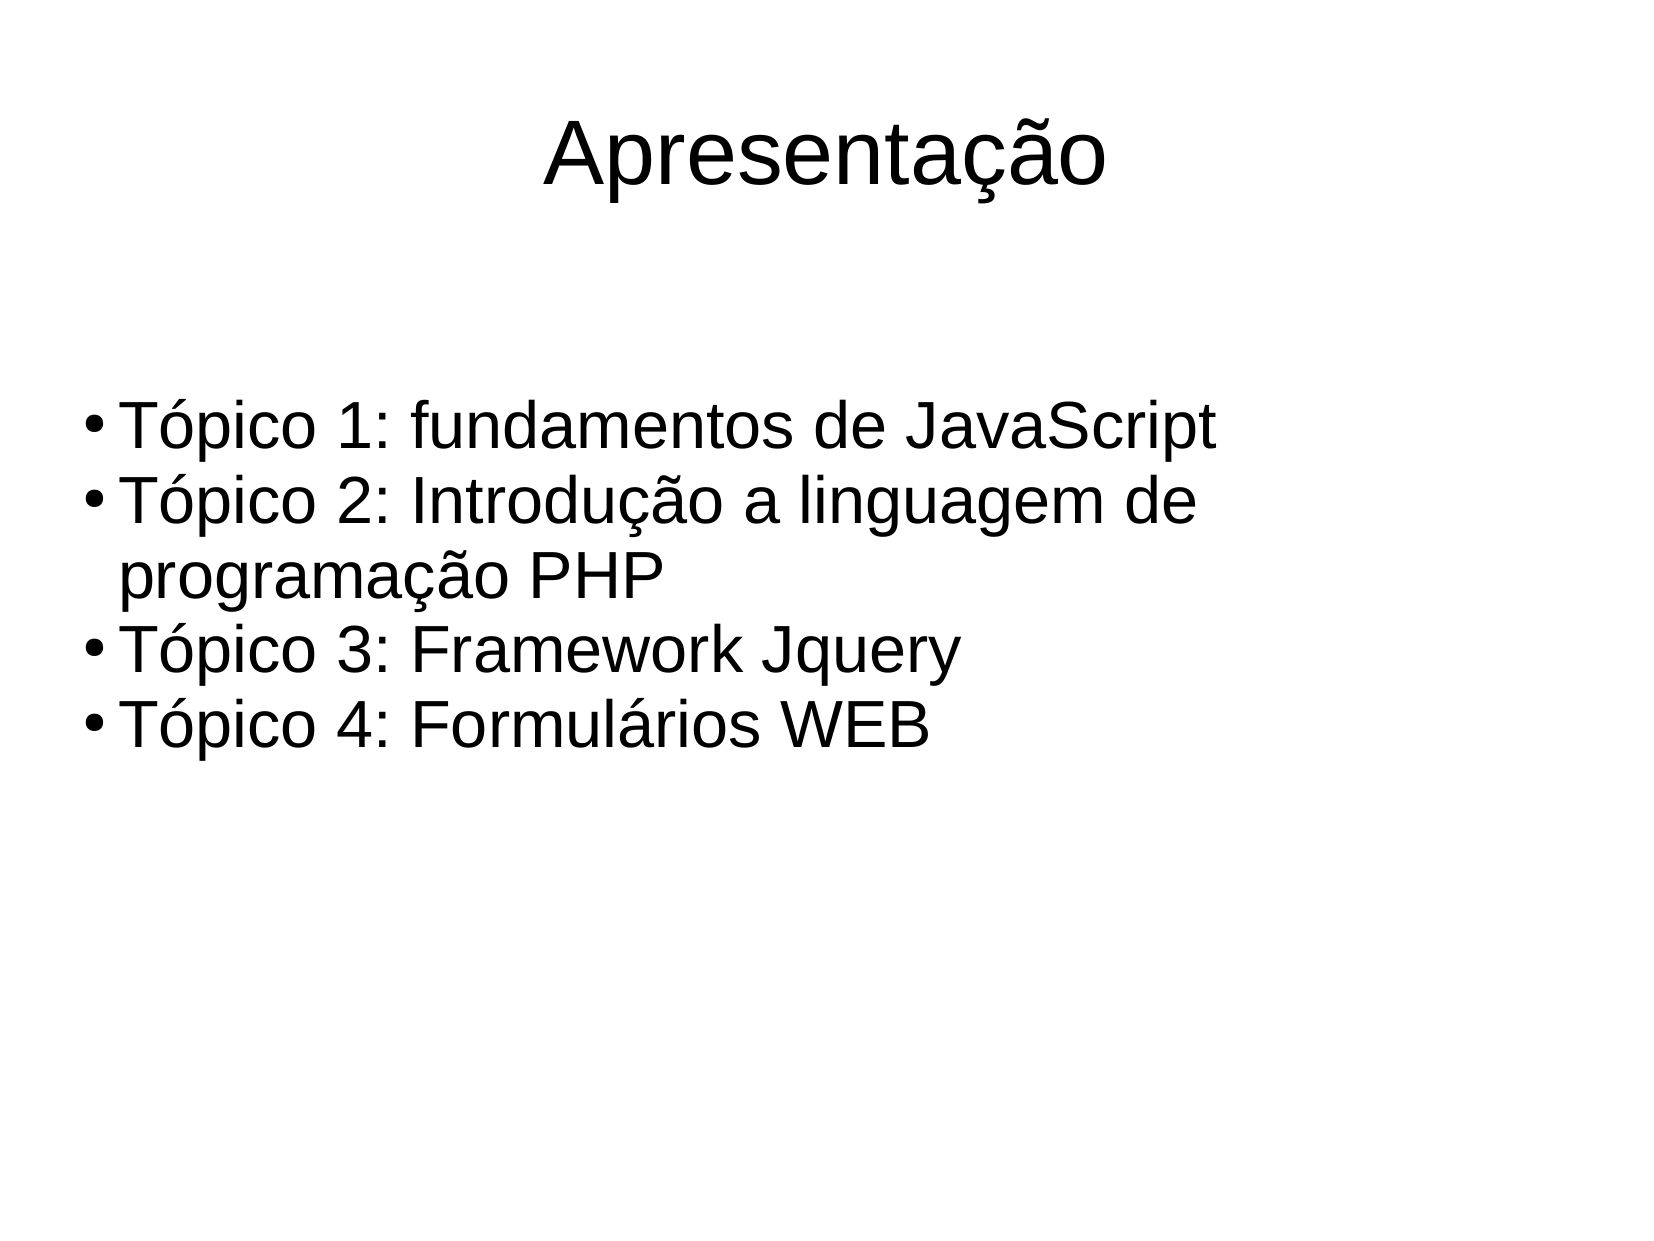

# Apresentação
Tópico 1: fundamentos de JavaScript
Tópico 2: Introdução a linguagem de programação PHP
Tópico 3: Framework Jquery
Tópico 4: Formulários WEB